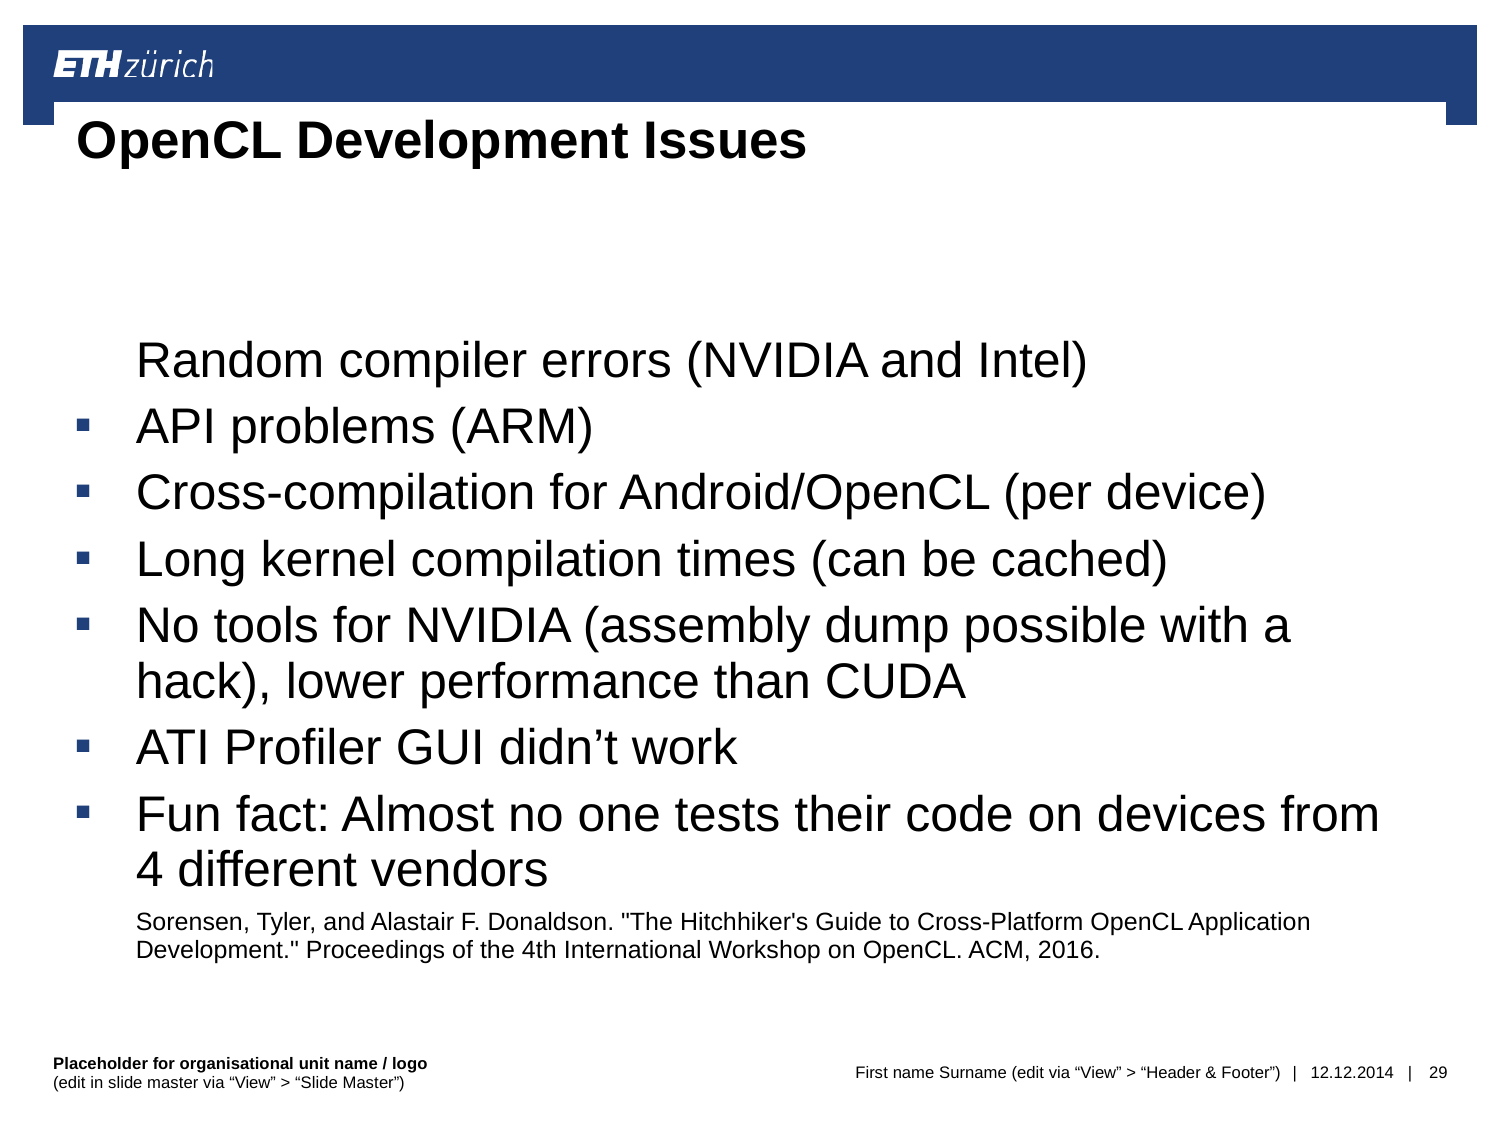

# OpenCL Development Issues
Random compiler errors (NVIDIA and Intel)
API problems (ARM)
Cross-compilation for Android/OpenCL (per device)
Long kernel compilation times (can be cached)
No tools for NVIDIA (assembly dump possible with a hack), lower performance than CUDA
ATI Profiler GUI didn’t work
Fun fact: Almost no one tests their code on devices from 4 different vendors
Sorensen, Tyler, and Alastair F. Donaldson. "The Hitchhiker's Guide to Cross-Platform OpenCL Application Development." Proceedings of the 4th International Workshop on OpenCL. ACM, 2016.
First name Surname (edit via “View” > “Header & Footer”)
12.12.2014
29